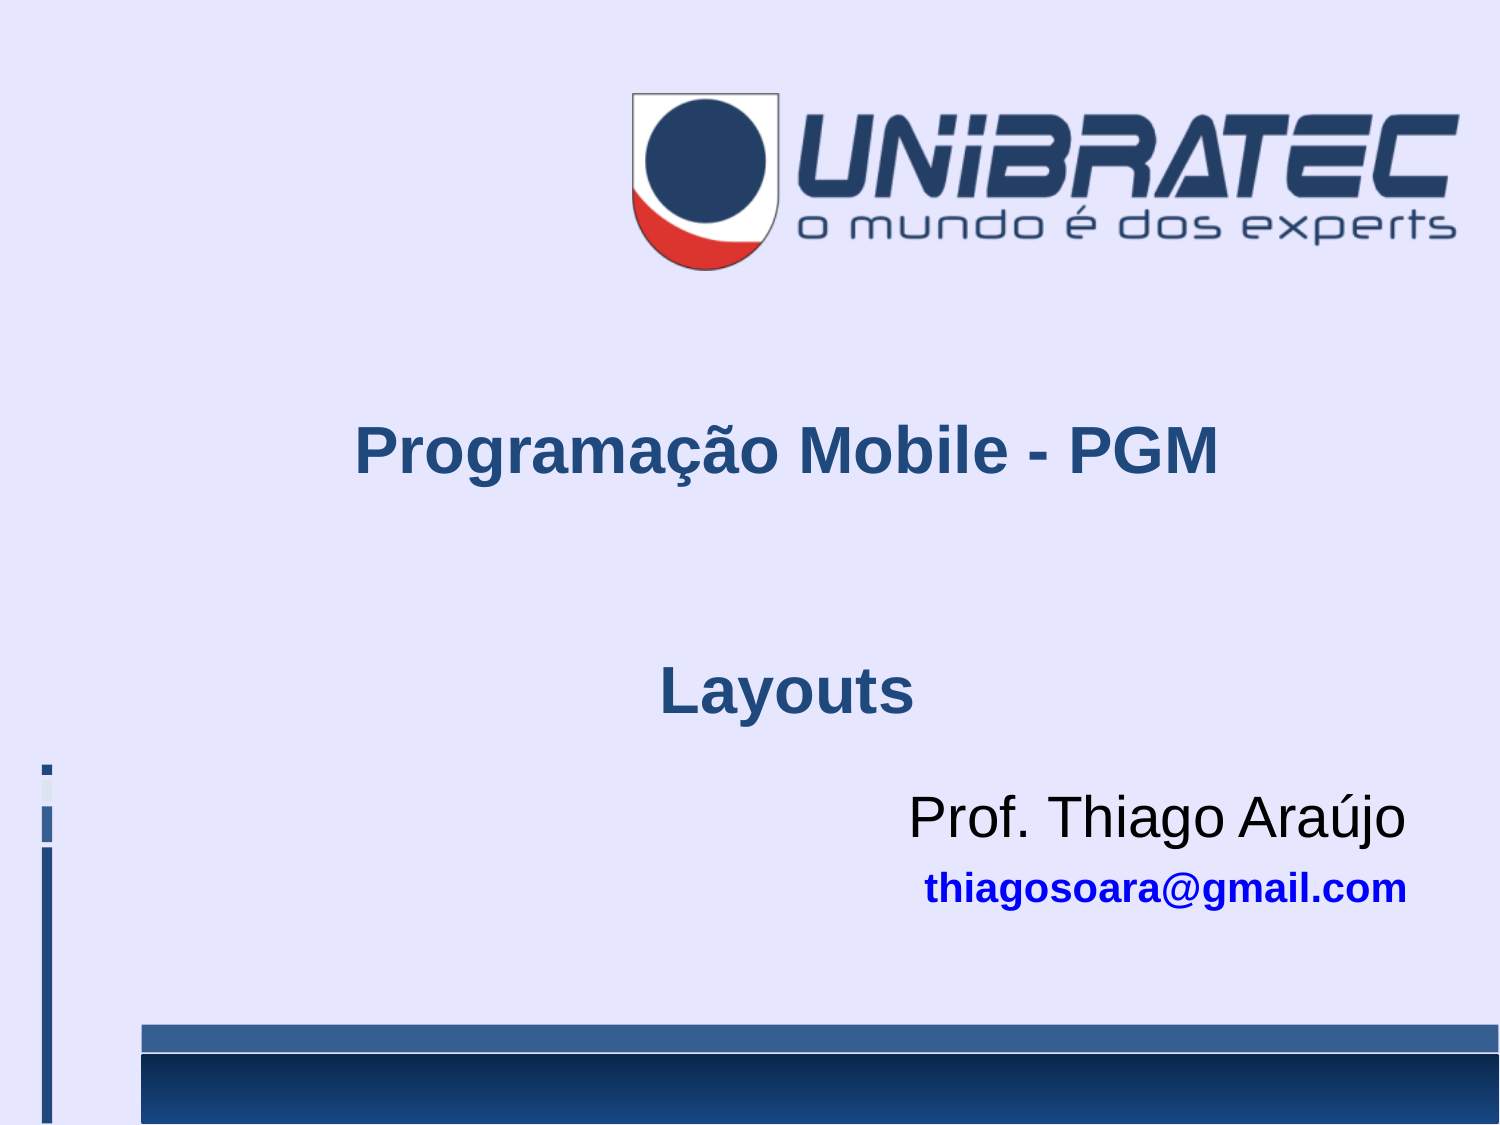

Programação Mobile - PGM
Layouts
 Prof. Thiago Araújo
thiagosoara@gmail.com